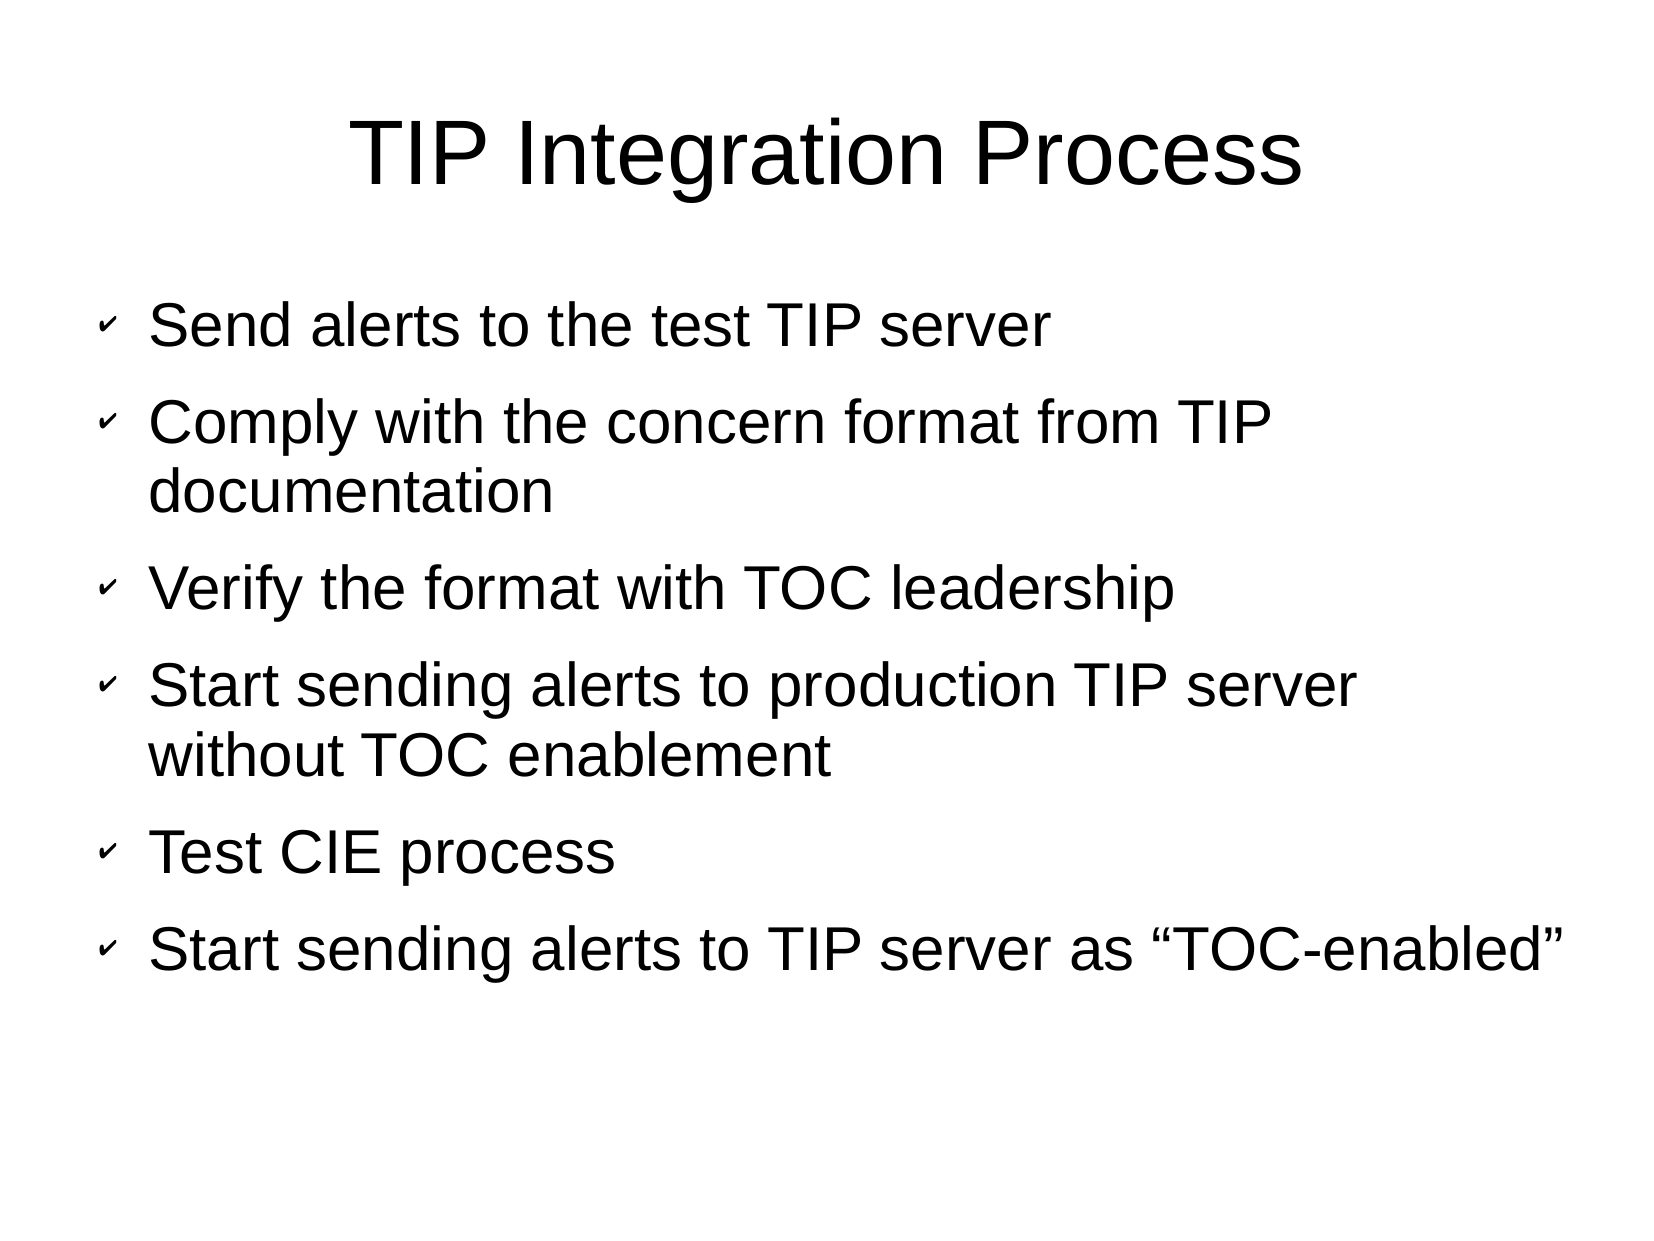

# TIP Integration Process
Send alerts to the test TIP server
Comply with the concern format from TIP documentation
Verify the format with TOC leadership
Start sending alerts to production TIP server without TOC enablement
Test CIE process
Start sending alerts to TIP server as “TOC-enabled”